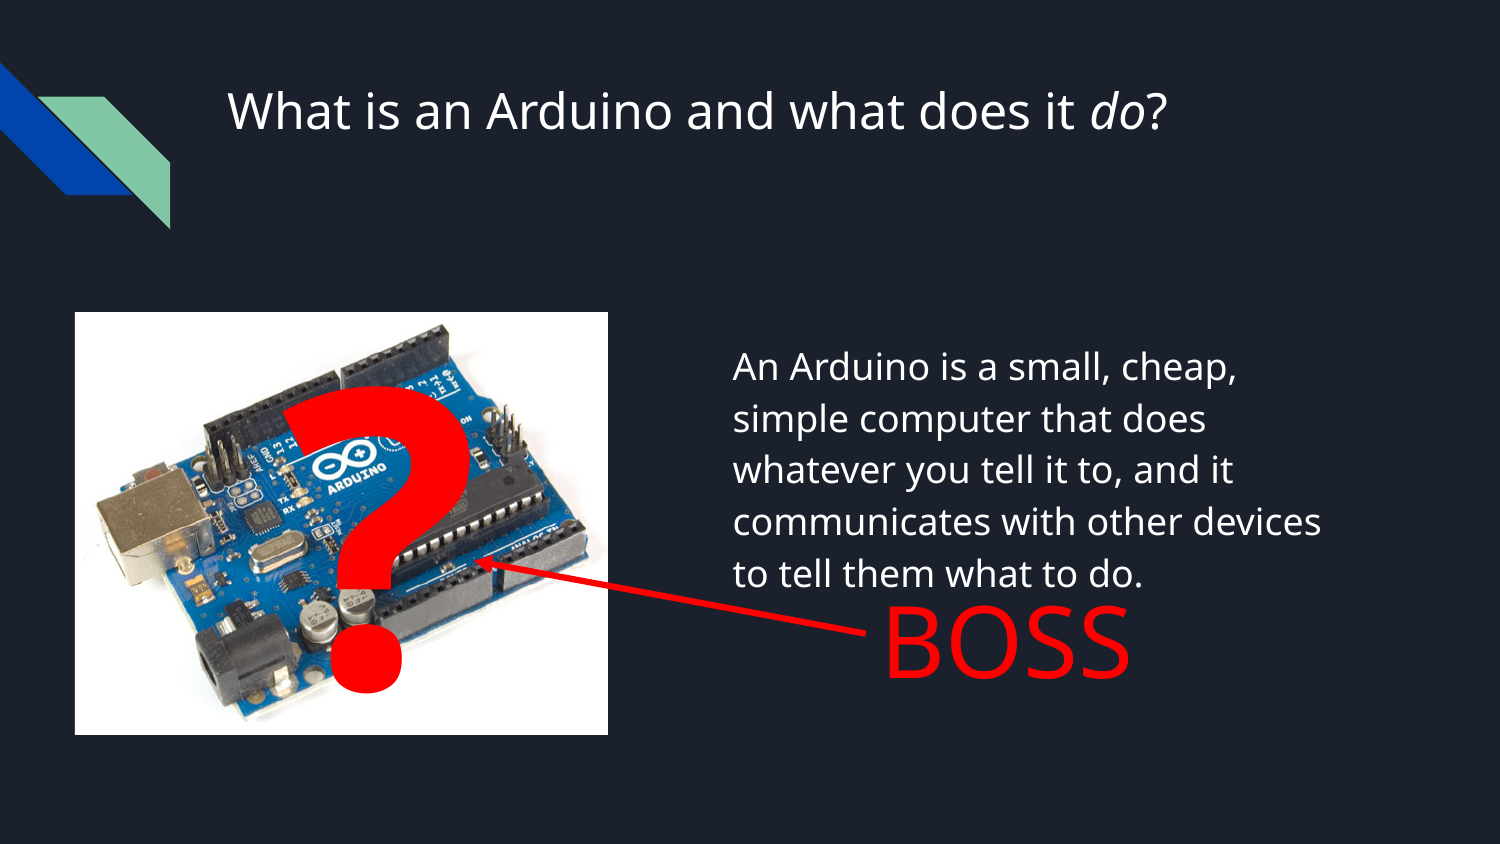

# What is an Arduino and what does it do?
?
An Arduino is a small, cheap, simple computer that does whatever you tell it to, and it communicates with other devices to tell them what to do.
BOSS